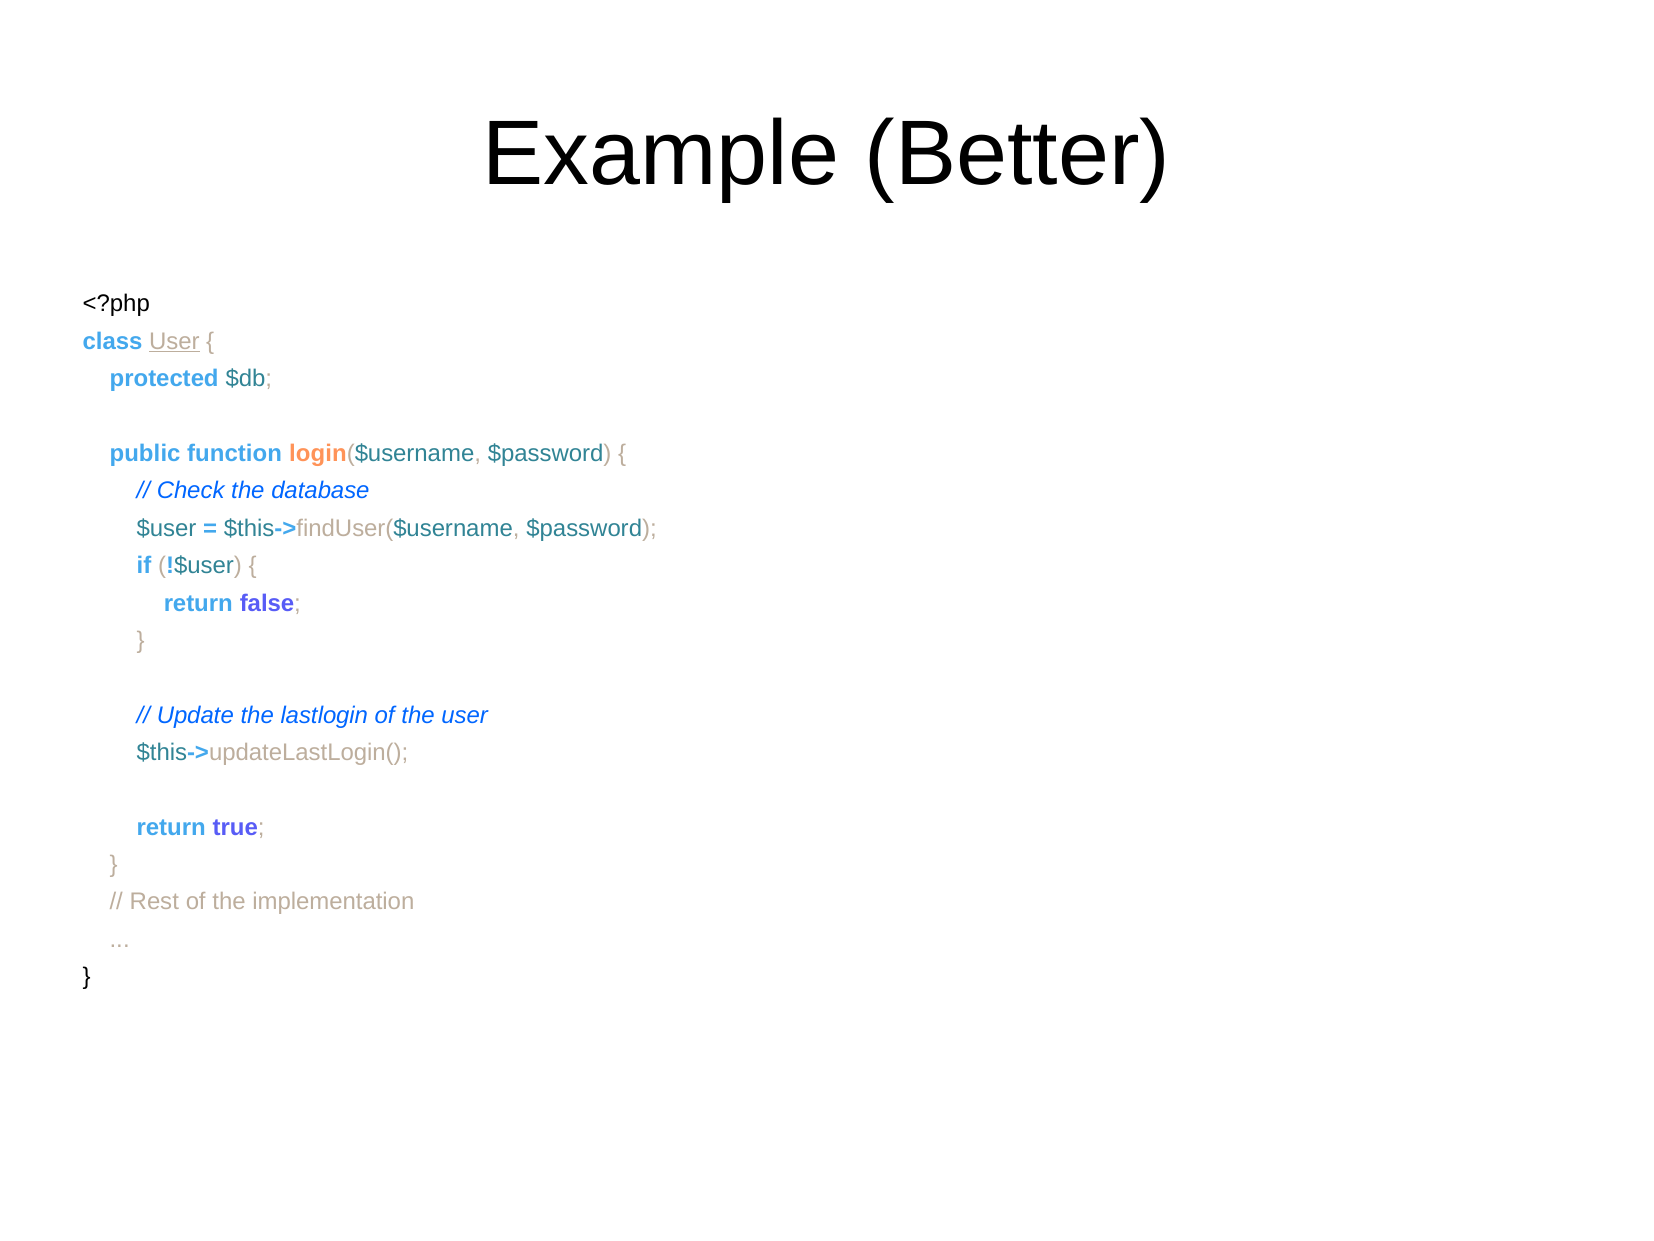

# Example (Better)
<?php
class User {
 protected $db;
 public function login($username, $password) {
 // Check the database
 $user = $this->findUser($username, $password);
 if (!$user) {
 return false;
 }
 // Update the lastlogin of the user
 $this->updateLastLogin();
 return true;
 }
 // Rest of the implementation
 ...
}